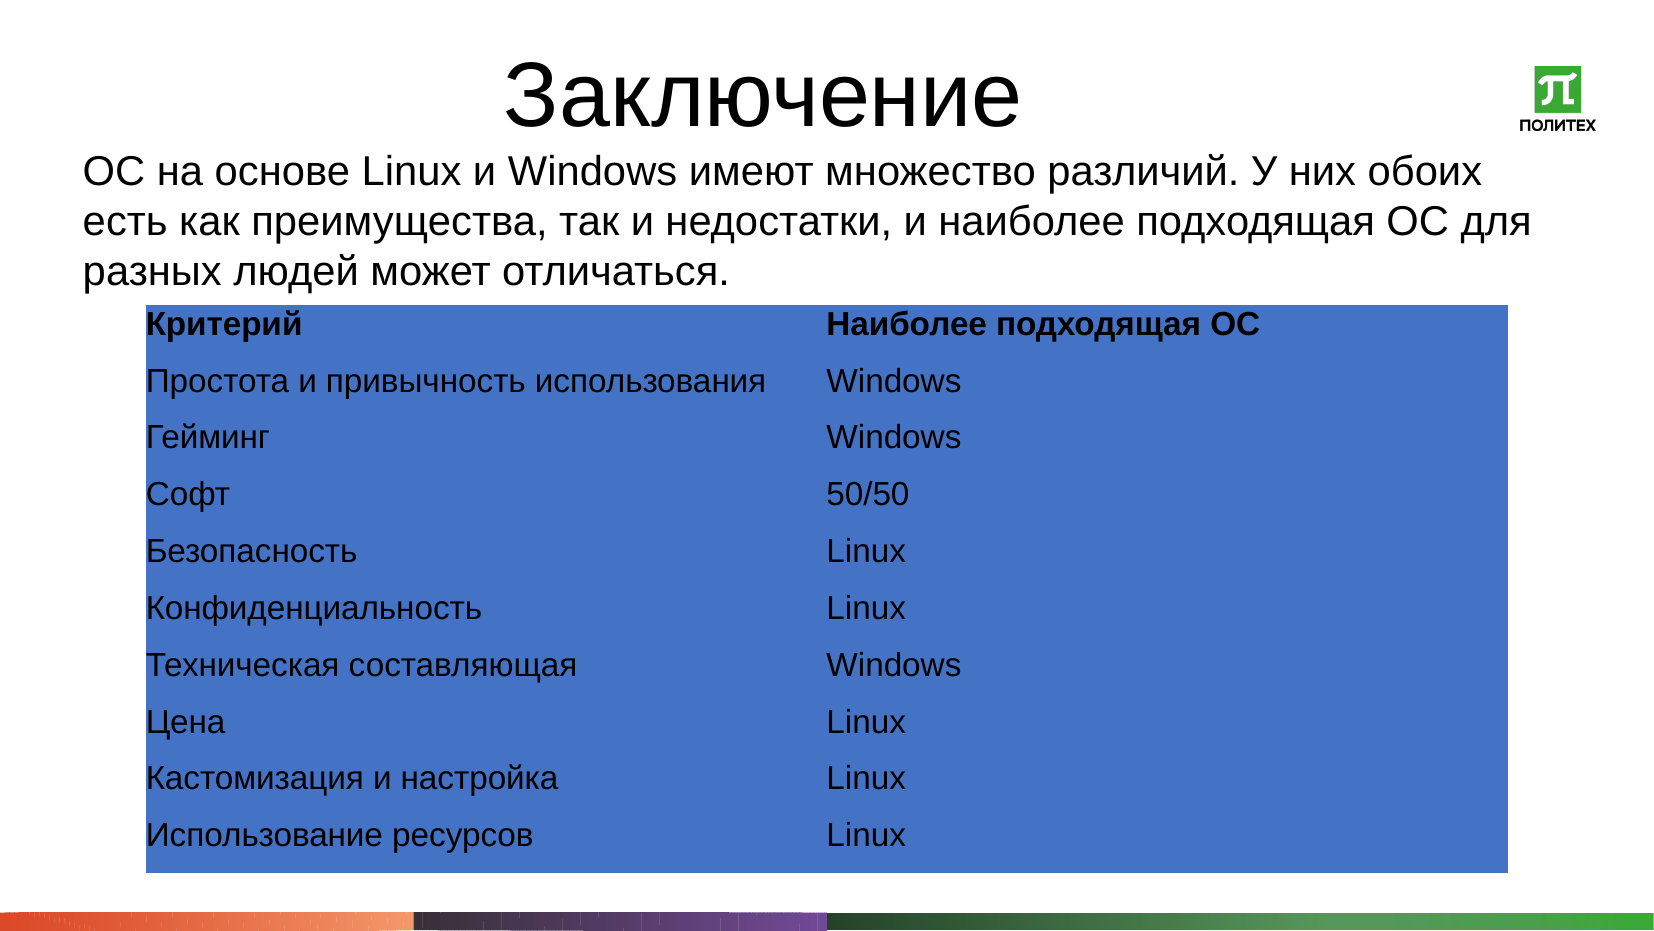

# Заключение
ОС на основе Linux и Windows имеют множество различий. У них обоих есть как преимущества, так и недостатки, и наиболее подходящая ОС для разных людей может отличаться.
| Критерий | Наиболее подходящая ОС |
| --- | --- |
| Простота и привычность использования | Windows |
| Гейминг | Windows |
| Софт | 50/50 |
| Безопасность | Linux |
| Конфиденциальность | Linux |
| Техническая составляющая | Windows |
| Цена | Linux |
| Кастомизация и настройка | Linux |
| Использование ресурсов | Linux |